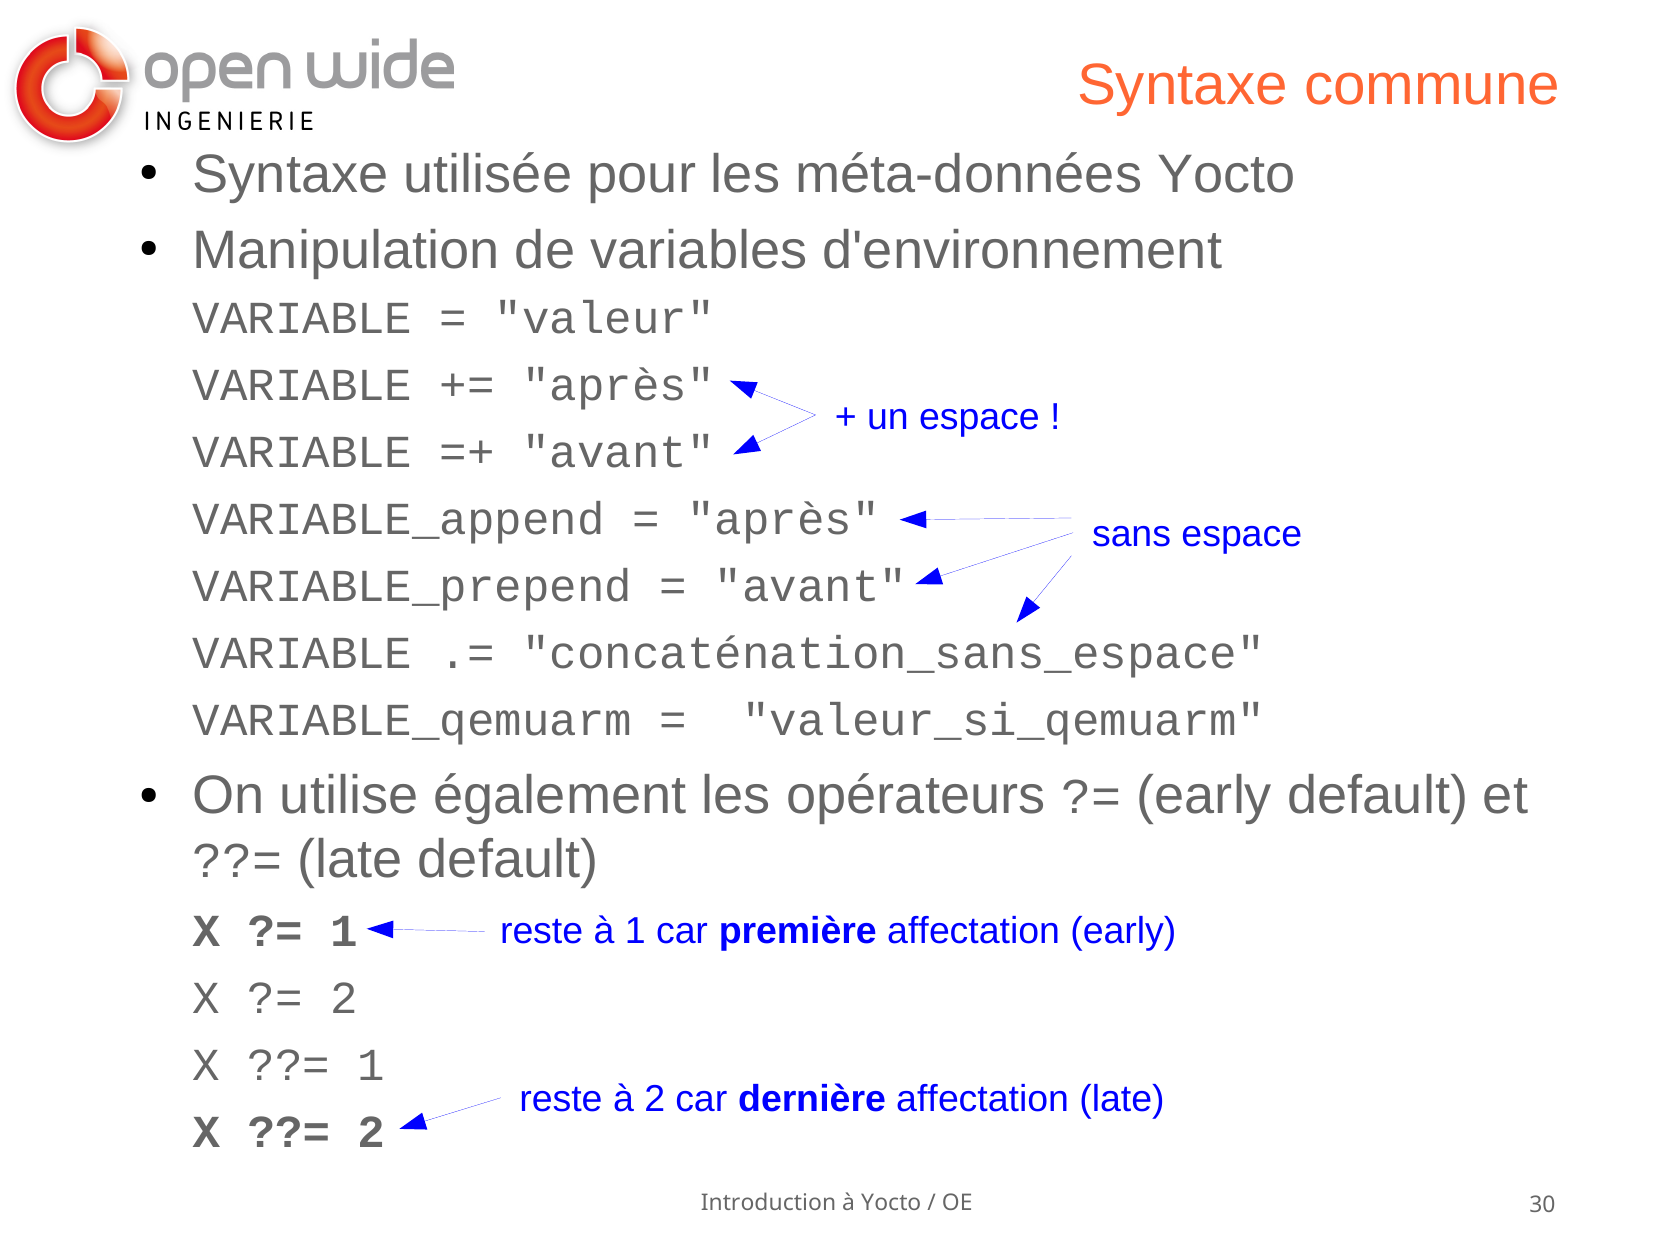

# Syntaxe commune
Syntaxe utilisée pour les méta-données Yocto
Manipulation de variables d'environnement
VARIABLE = "valeur"
VARIABLE += "après"
VARIABLE =+ "avant"
VARIABLE_append = "après"
VARIABLE_prepend = "avant"
VARIABLE .= "concaténation_sans_espace"
VARIABLE_qemuarm = "valeur_si_qemuarm"
On utilise également les opérateurs ?= (early default) et ??= (late default)
X ?= 1
X ?= 2
X ??= 1
X ??= 2
+ un espace !
sans espace
reste à 1 car première affectation (early)
reste à 2 car dernière affectation (late)